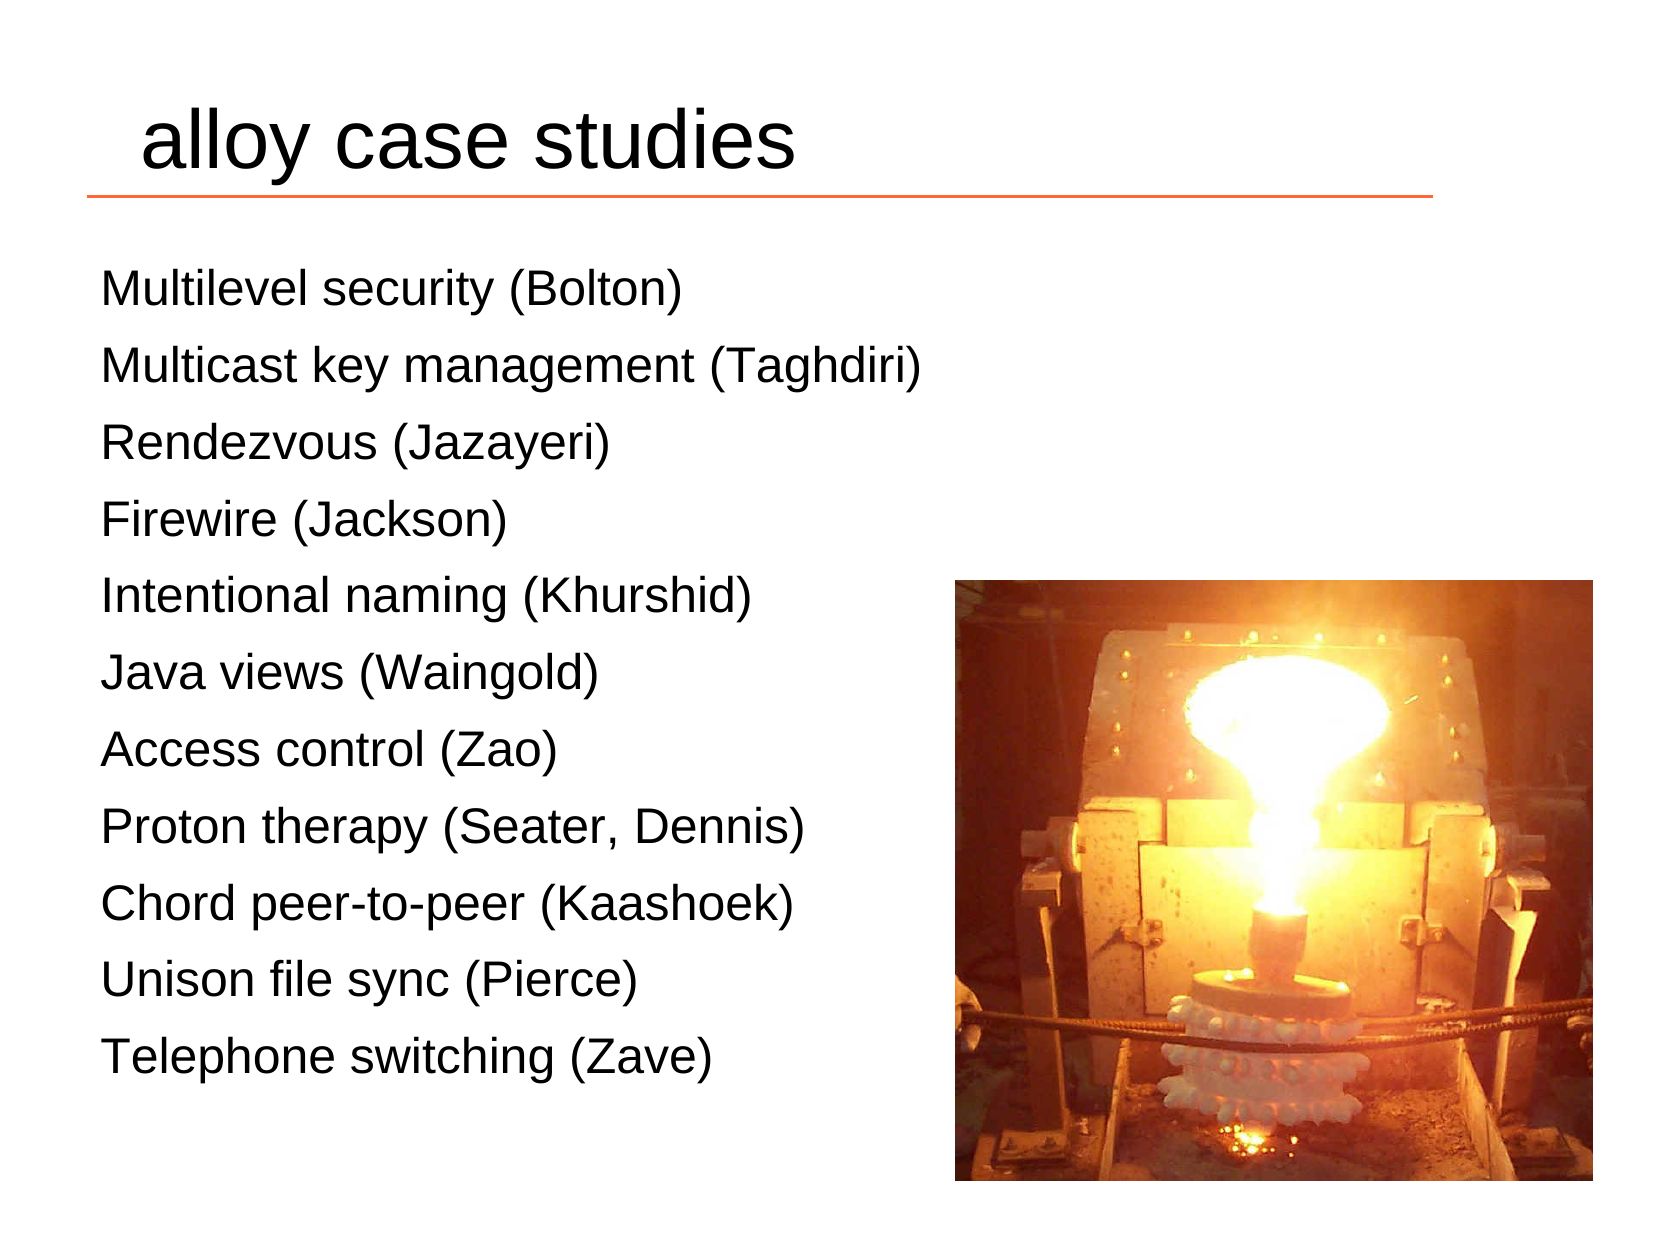

# alloy case studies
Multilevel security (Bolton)
Multicast key management (Taghdiri)
Rendezvous (Jazayeri)
Firewire (Jackson)
Intentional naming (Khurshid)
Java views (Waingold)
Access control (Zao)
Proton therapy (Seater, Dennis)
Chord peer-to-peer (Kaashoek)
Unison file sync (Pierce)
Telephone switching (Zave)